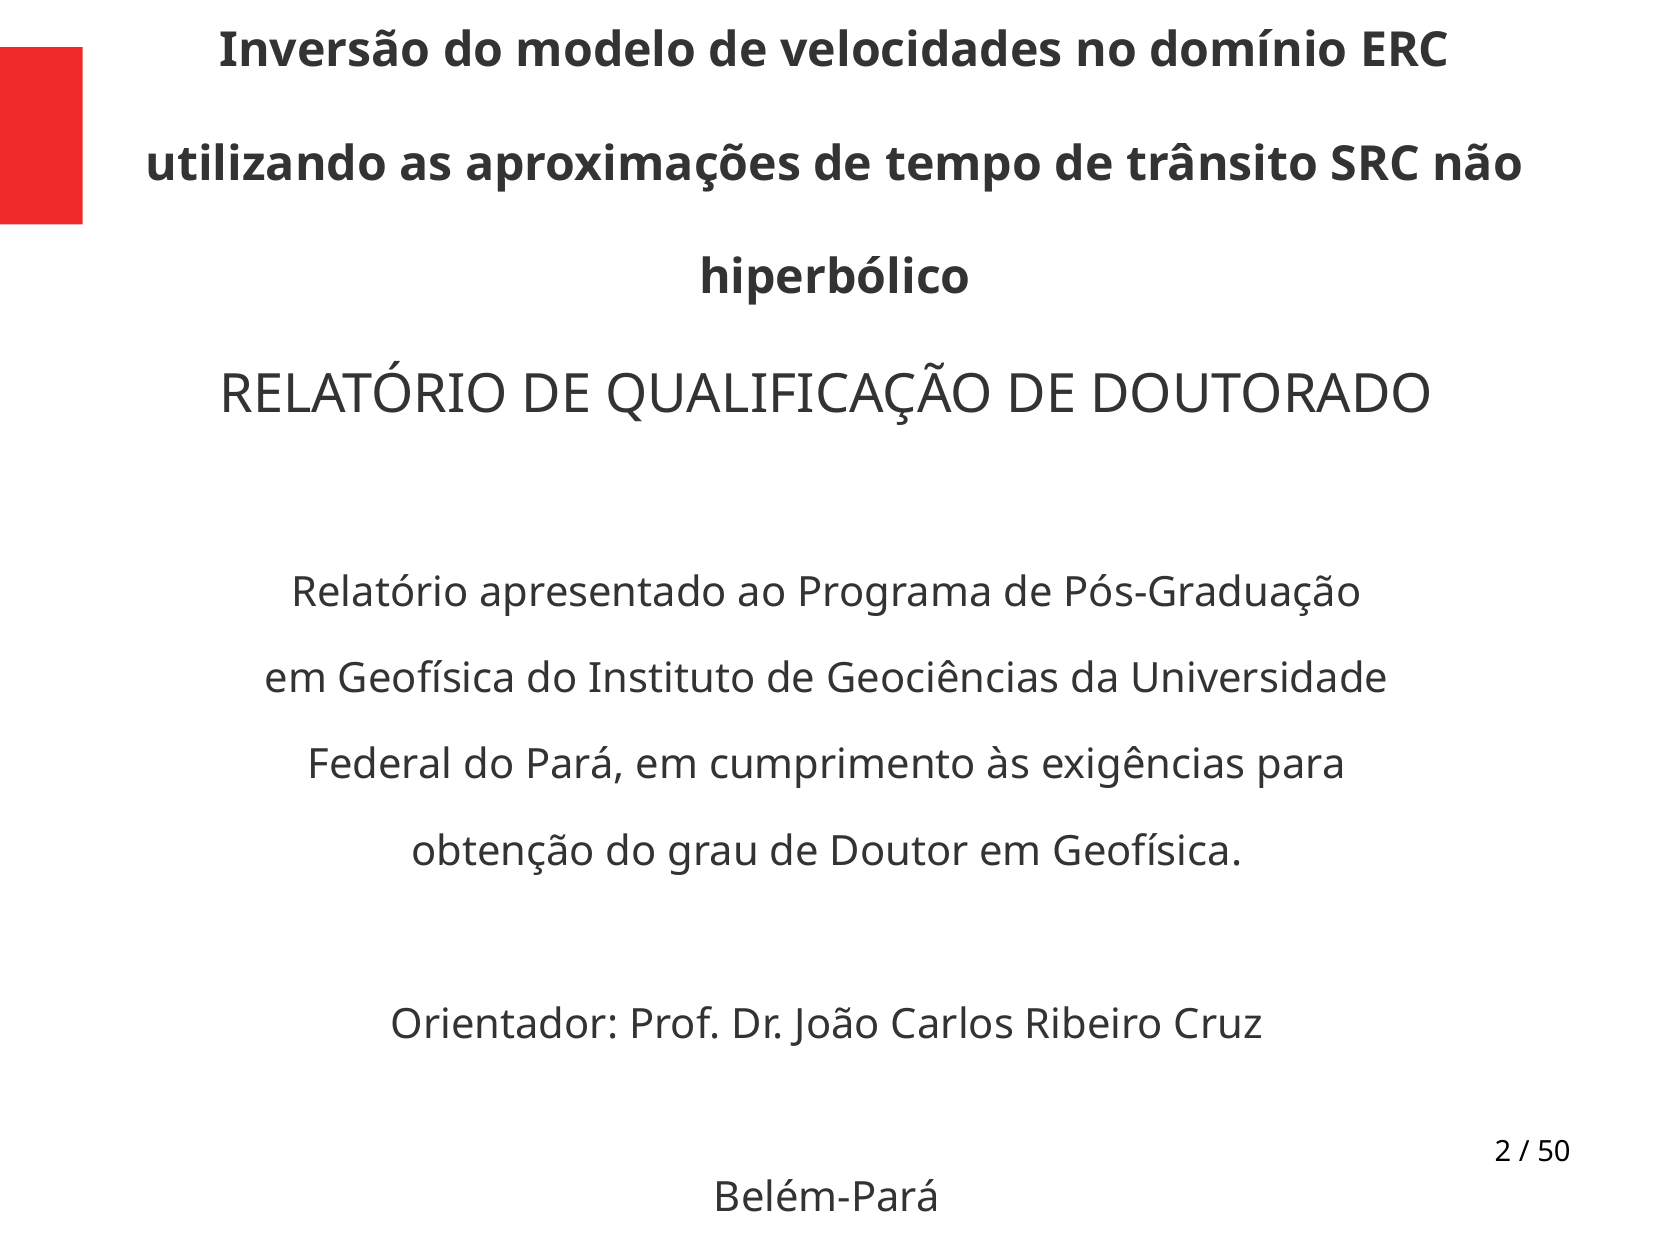

# Inversão do modelo de velocidades no domínio ERC utilizando as aproximações de tempo de trânsito SRC não hiperbólico
RELATÓRIO DE QUALIFICAÇÃO DE DOUTORADO
Relatório apresentado ao Programa de Pós-Graduação
em Geofísica do Instituto de Geociências da Universidade
Federal do Pará, em cumprimento às exigências para
obtenção do grau de Doutor em Geofísica.
Orientador: Prof. Dr. João Carlos Ribeiro Cruz
Belém-Pará
2020
2